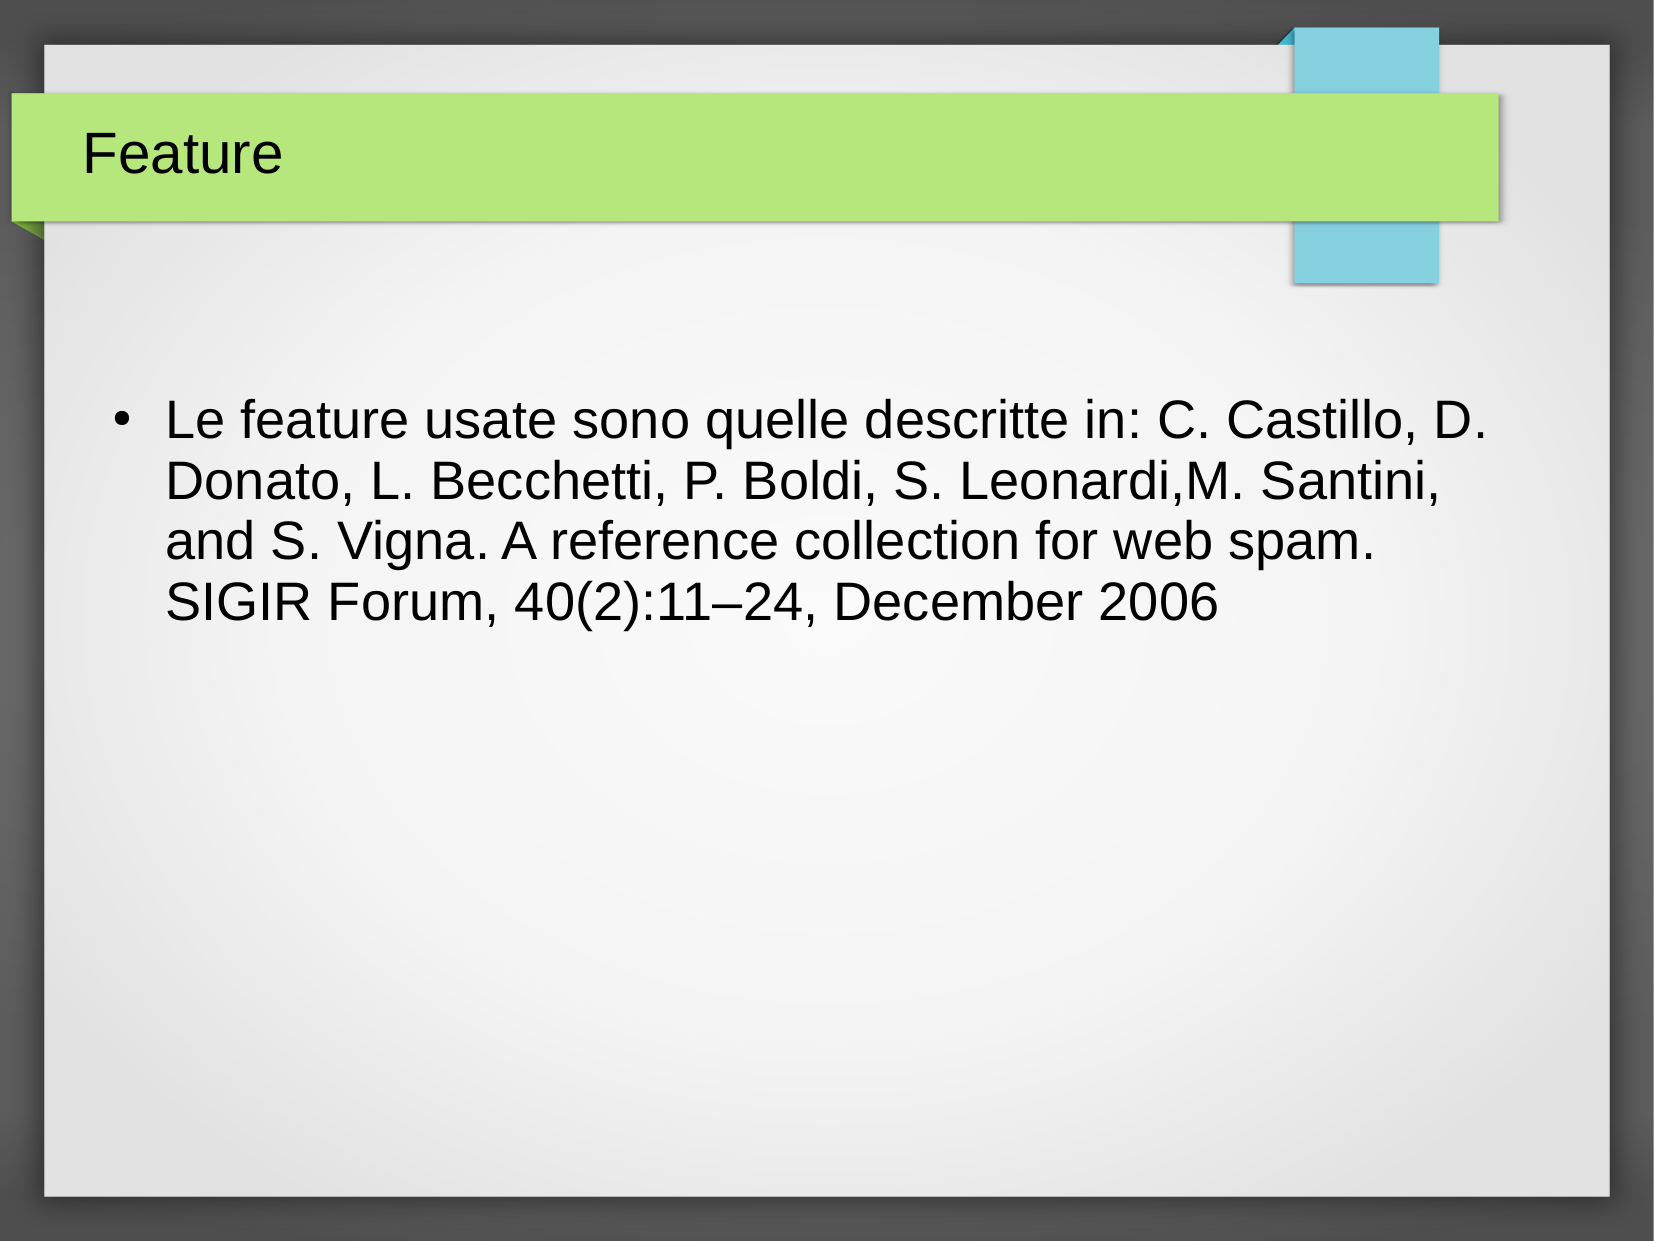

# Feature
Le feature usate sono quelle descritte in: C. Castillo, D. Donato, L. Becchetti, P. Boldi, S. Leonardi,M. Santini, and S. Vigna. A reference collection for web spam. SIGIR Forum, 40(2):11–24, December 2006